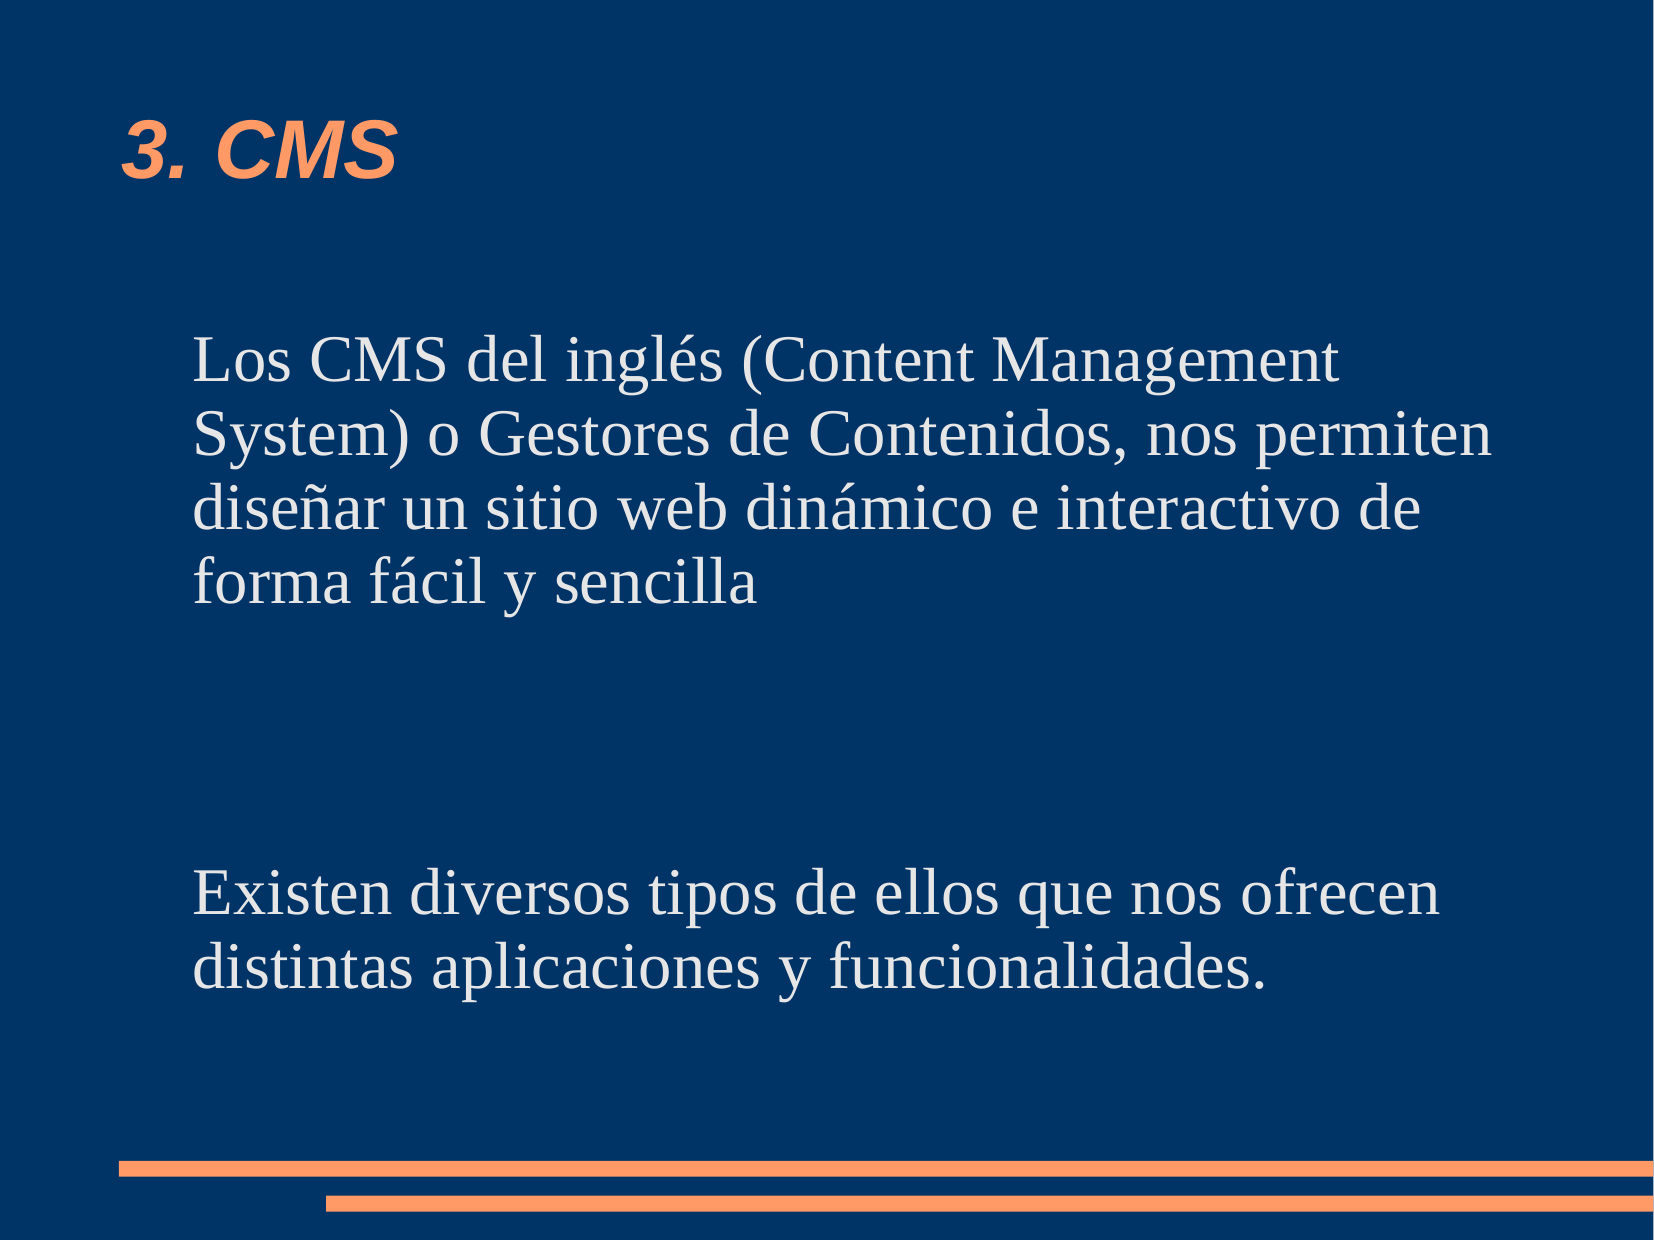

# 3. CMS
Los CMS del inglés (Content Management System) o Gestores de Contenidos, nos permiten diseñar un sitio web dinámico e interactivo de forma fácil y sencilla
Existen diversos tipos de ellos que nos ofrecen distintas aplicaciones y funcionalidades.